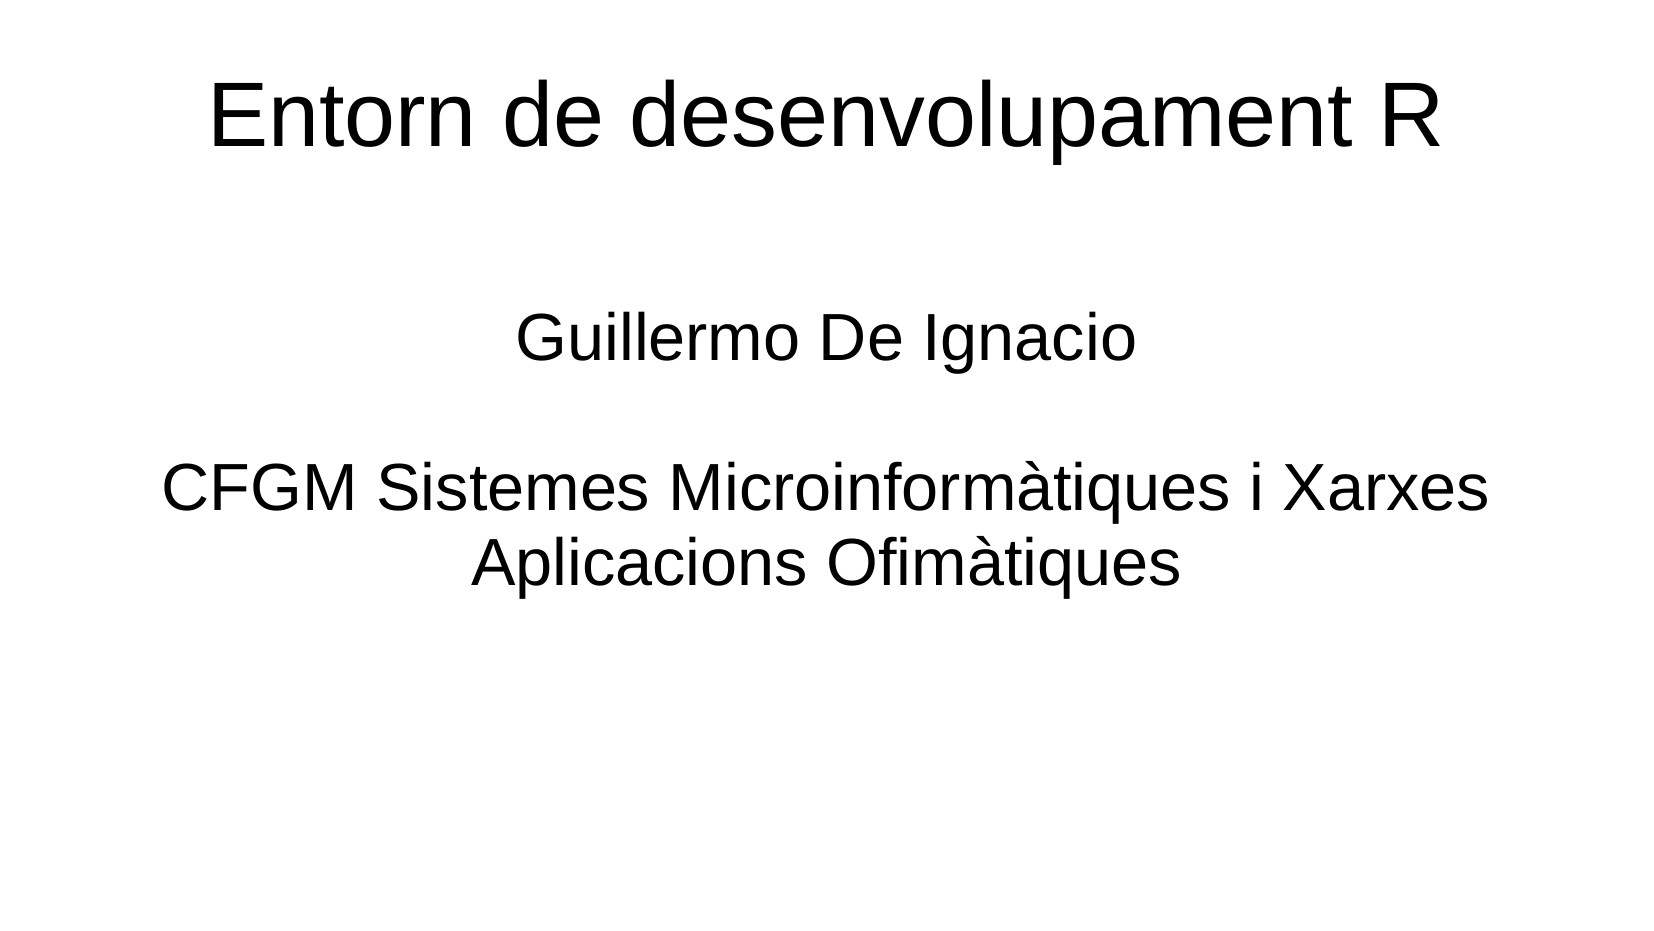

# Entorn de desenvolupament R
Guillermo De Ignacio
CFGM Sistemes Microinformàtiques i Xarxes
Aplicacions Ofimàtiques